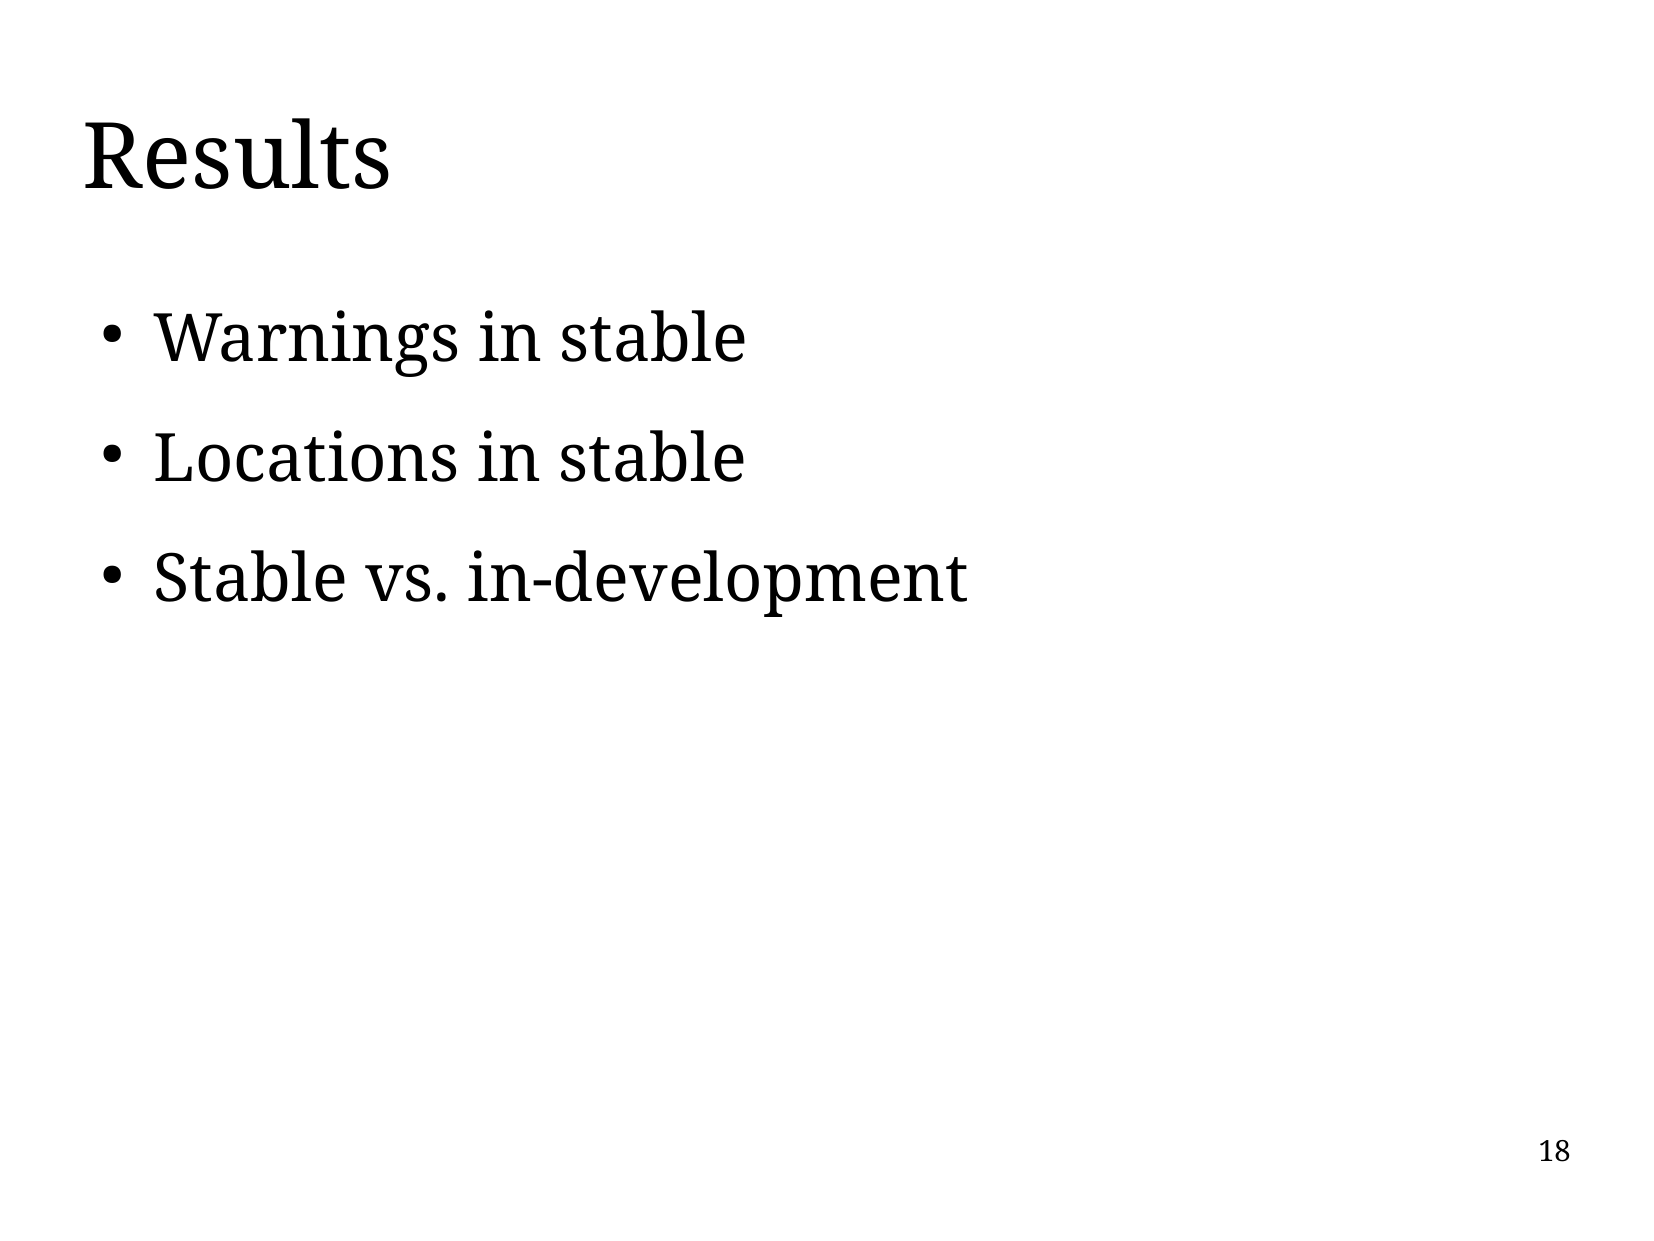

# Results
Warnings in stable
Locations in stable
Stable vs. in-development
18